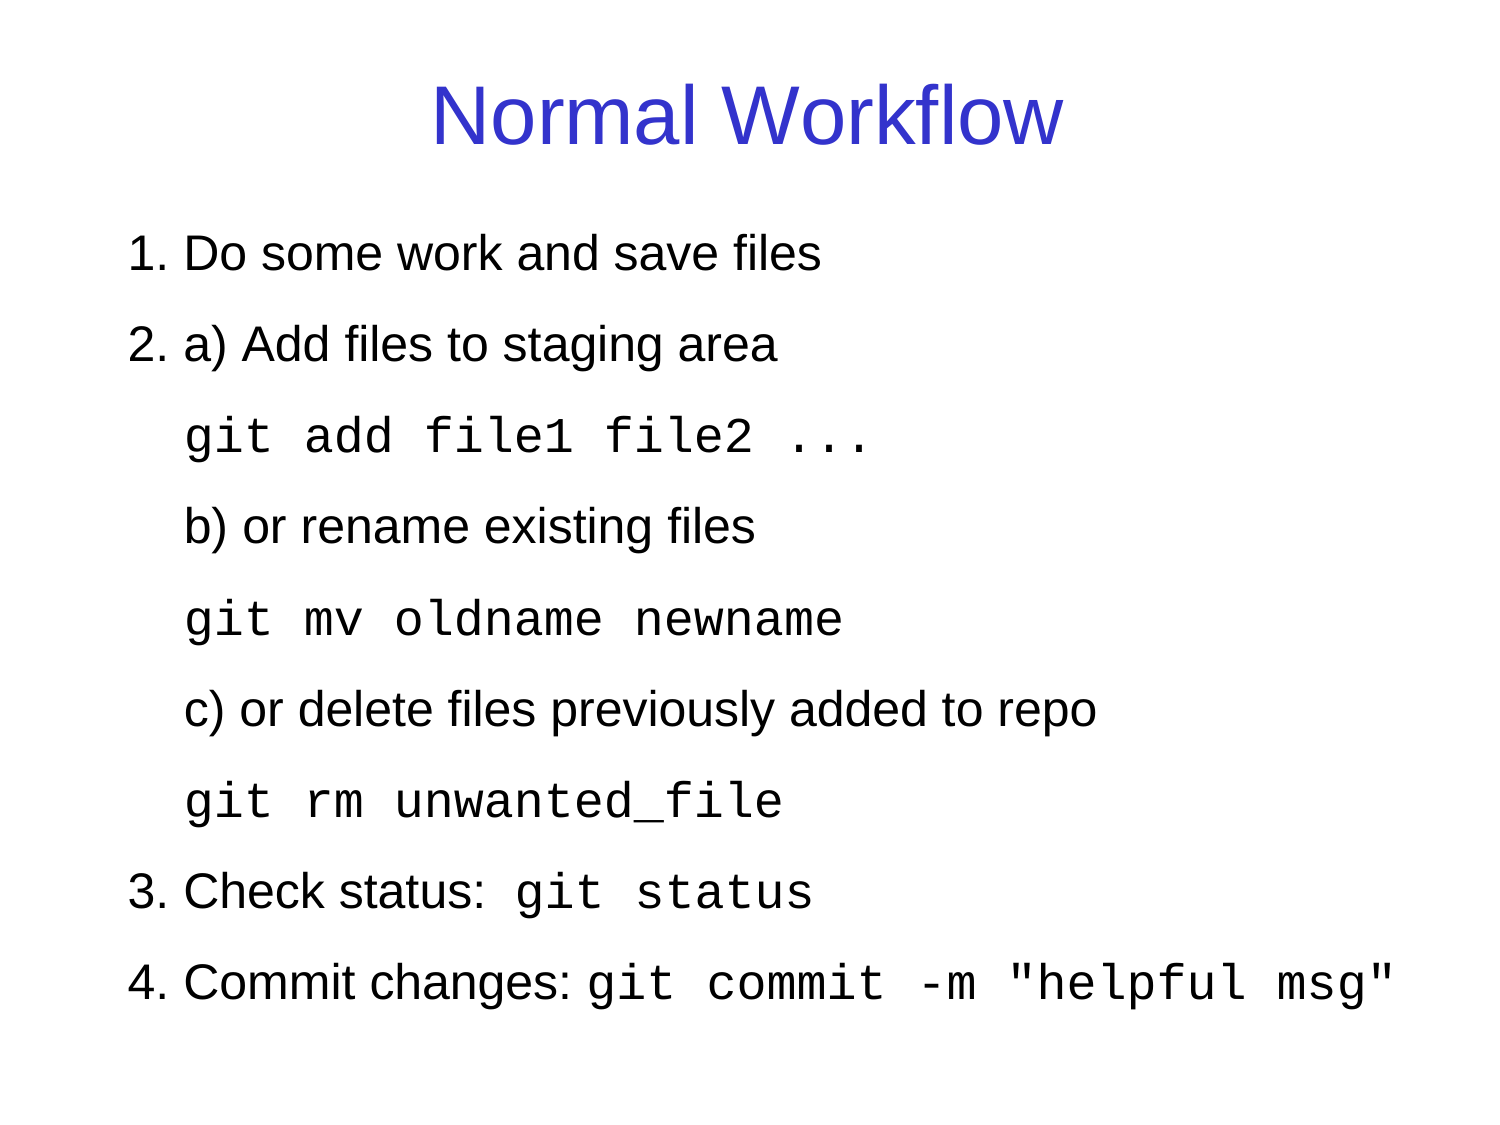

# Normal Workflow
1. Do some work and save files
2. a) Add files to staging area
 git add file1 file2 ...
 b) or rename existing files
 git mv oldname newname
 c) or delete files previously added to repo
 git rm unwanted_file
3. Check status: git status
4. Commit changes: git commit -m "helpful msg"